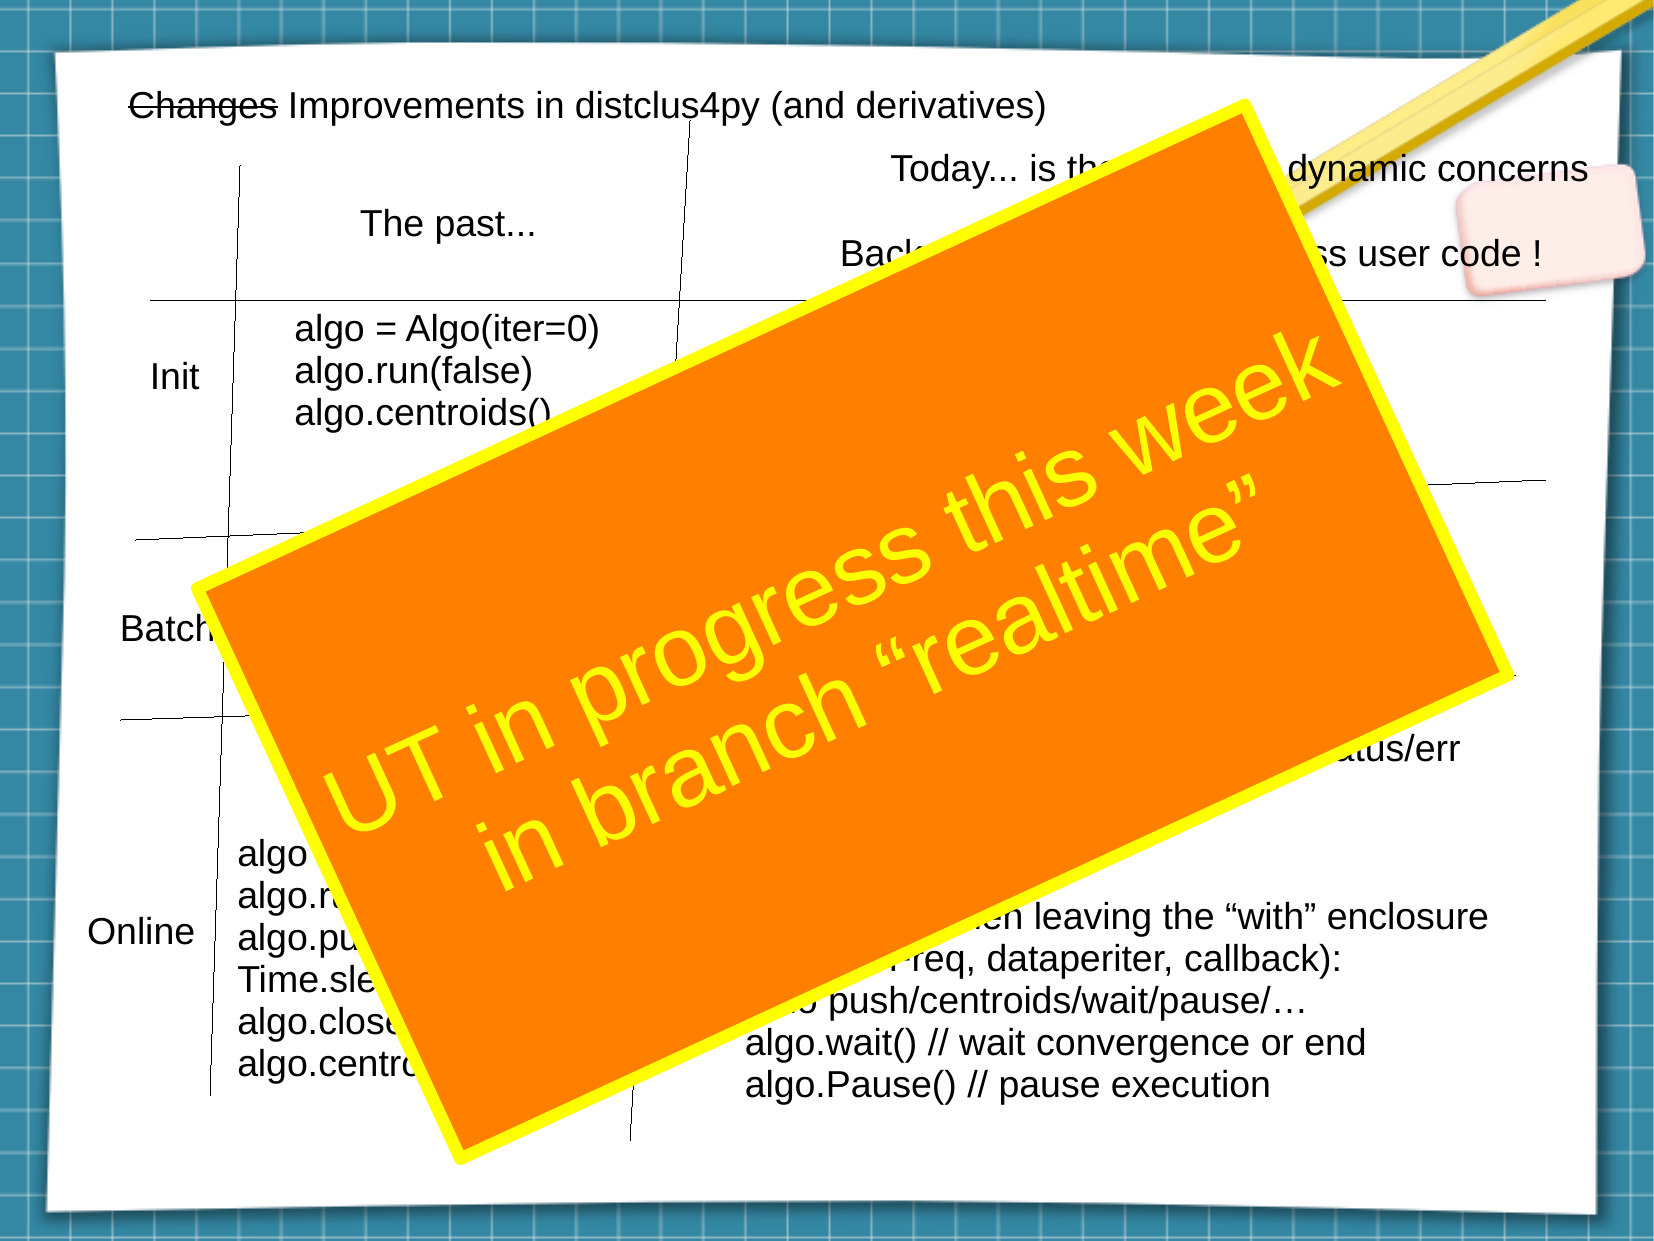

Changes Improvements in distclus4py (and derivatives)
Today... is the past with dynamic concerns
The past...
Backward-compatible and less user code !
algo = Algo()
Centroids = algo.init()
algo = Algo(iter=0)
algo.run(false)
algo.centroids()
UT in progress this week
in branch “realtime”
Init
Algo = Algo()
Centroids, _ = algo.batch()
algo = Algo()
algo.run(false)
algo.centroids()
Batch
def callback(status, err): # react when status/err
	if err:
		notifyError(err)
# play and stop when leaving the “with” enclosure
with Algo(IterFreq, dataperiter, callback):
	# do push/centroids/wait/pause/…
	algo.wait() // wait convergence or end
	algo.Pause() // pause execution
algo = Algo()
algo.run(true)
algo.push(...)
Time.sleep(5)
algo.close()
algo.centroids()
Online